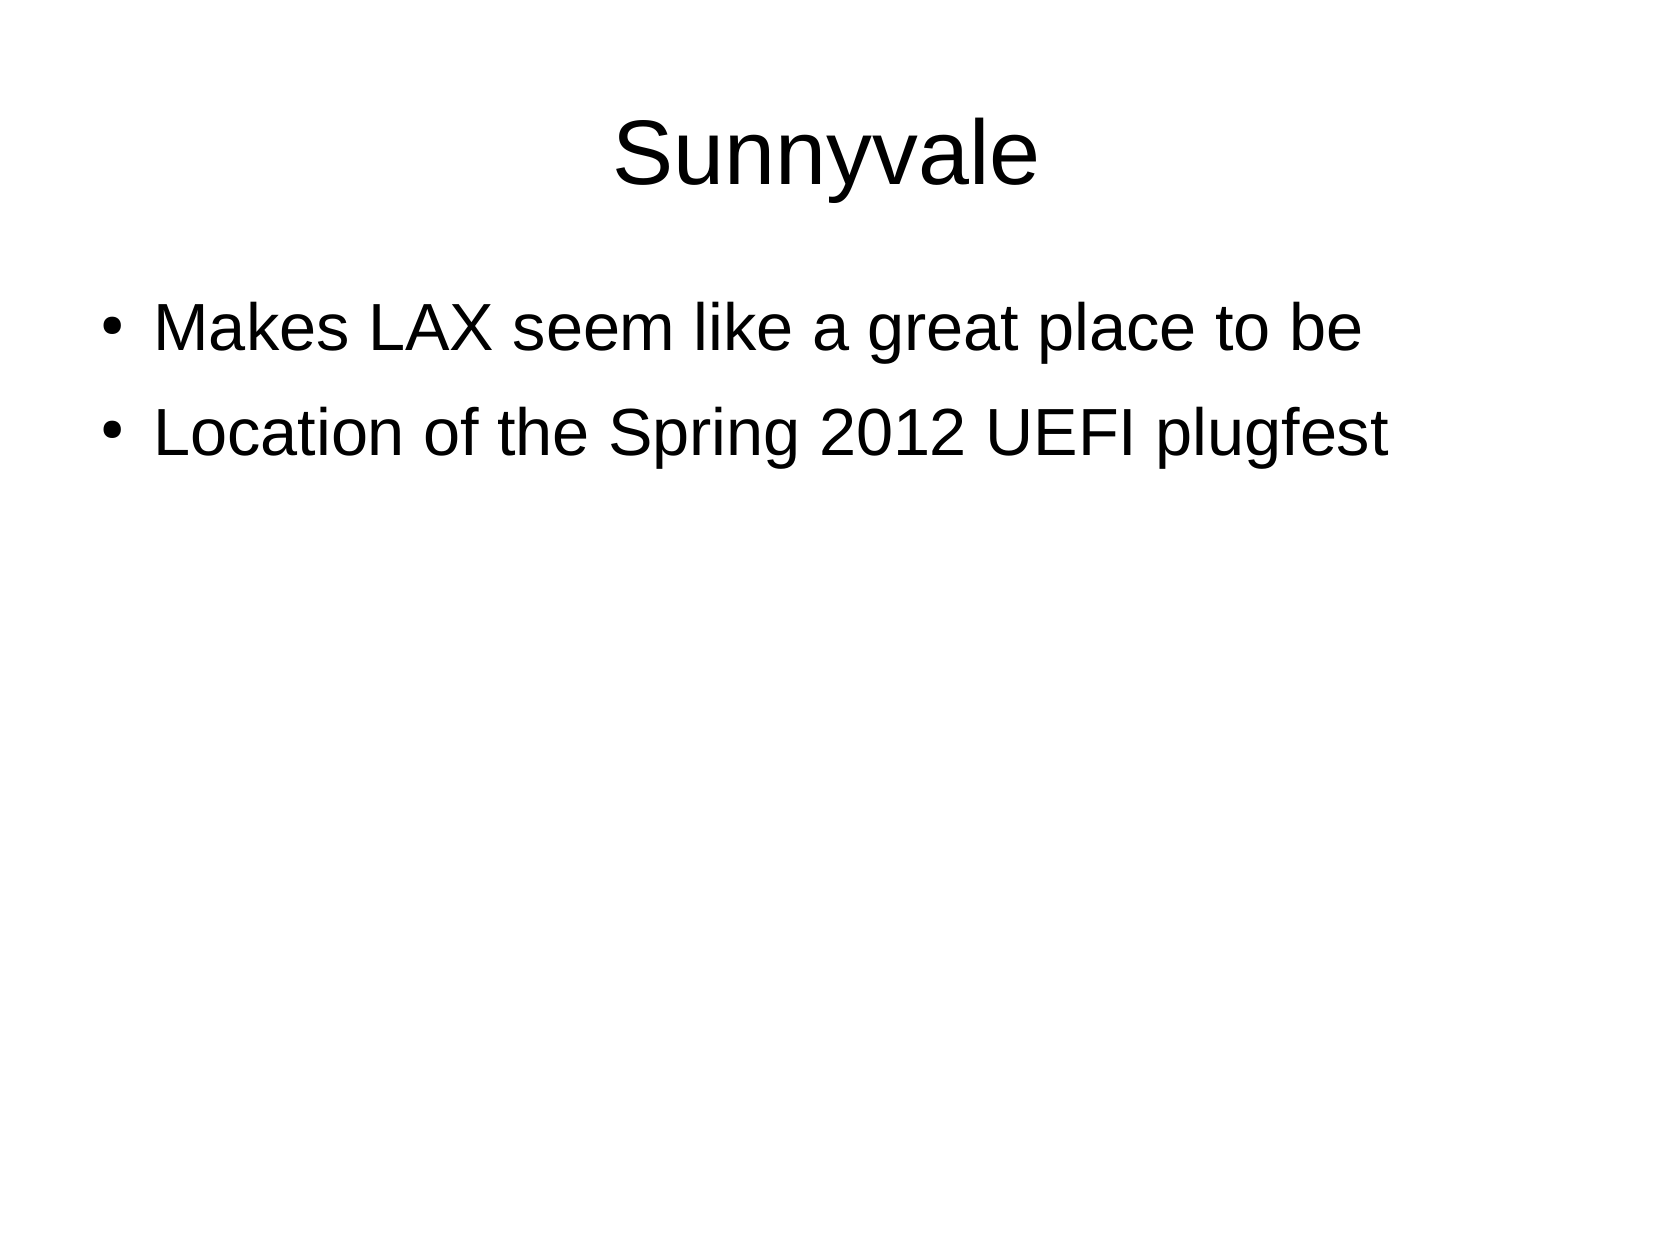

# Sunnyvale
Makes LAX seem like a great place to be
Location of the Spring 2012 UEFI plugfest